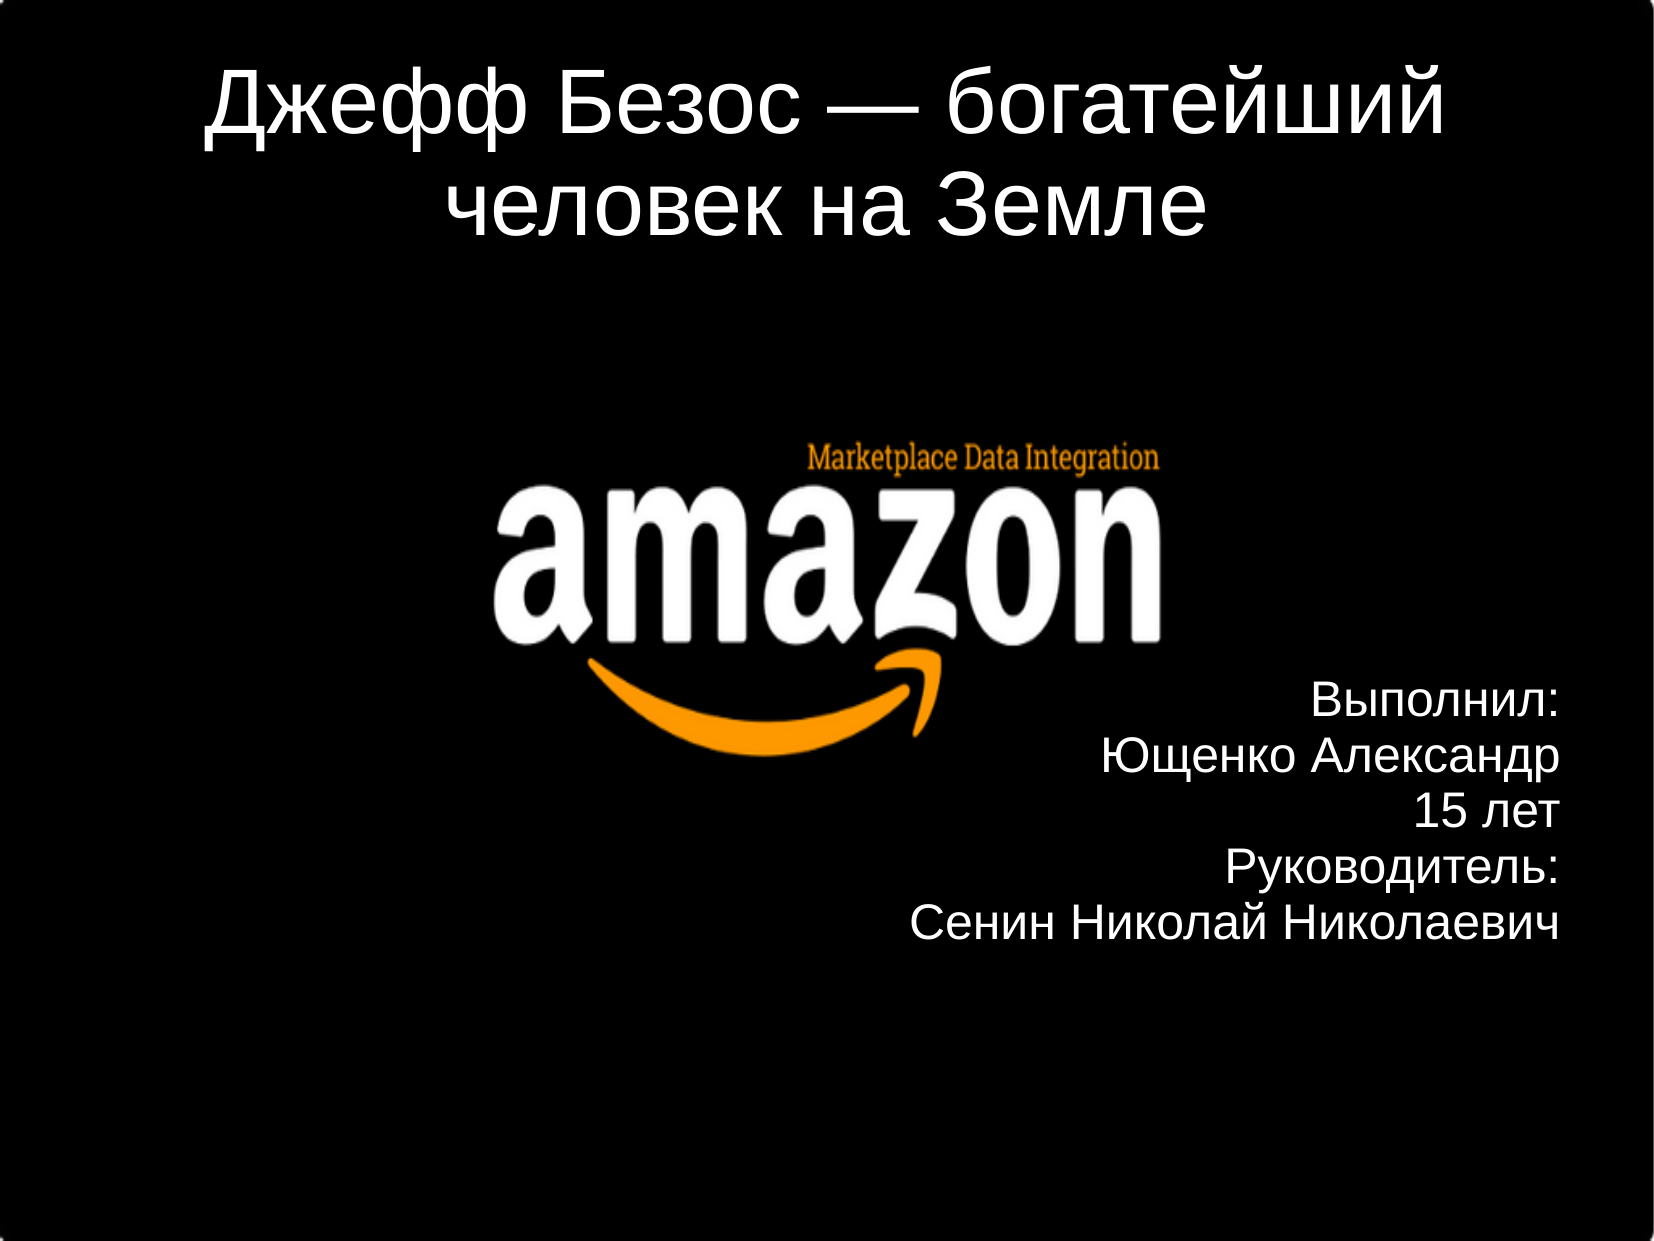

# Джефф Безос — богатейший человек на Земле
Выполнил:
Ющенко Александр
15 лет
Руководитель:
Сенин Николай Николаевич